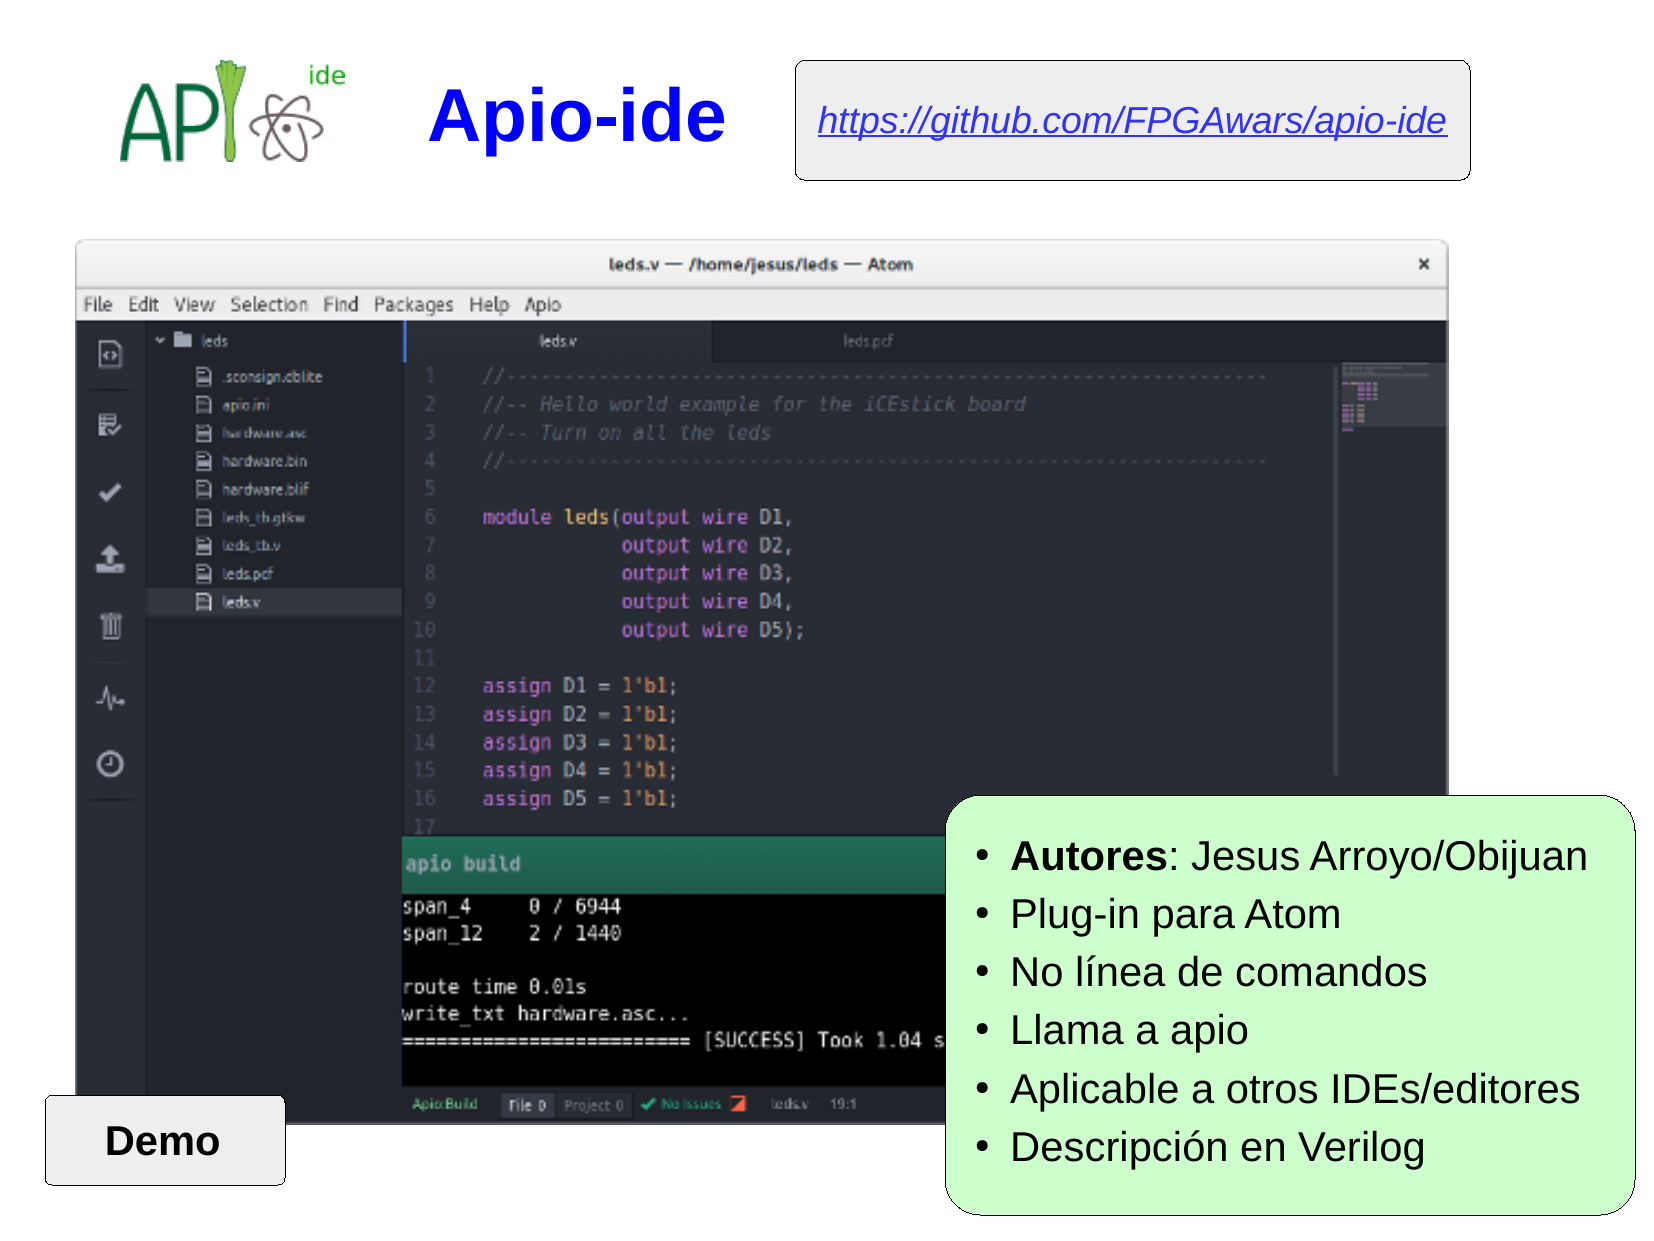

https://github.com/FPGAwars/apio-ide
Apio-ide
Autores: Jesus Arroyo/Obijuan
Plug-in para Atom
No línea de comandos
Llama a apio
Aplicable a otros IDEs/editores
Descripción en Verilog
Demo